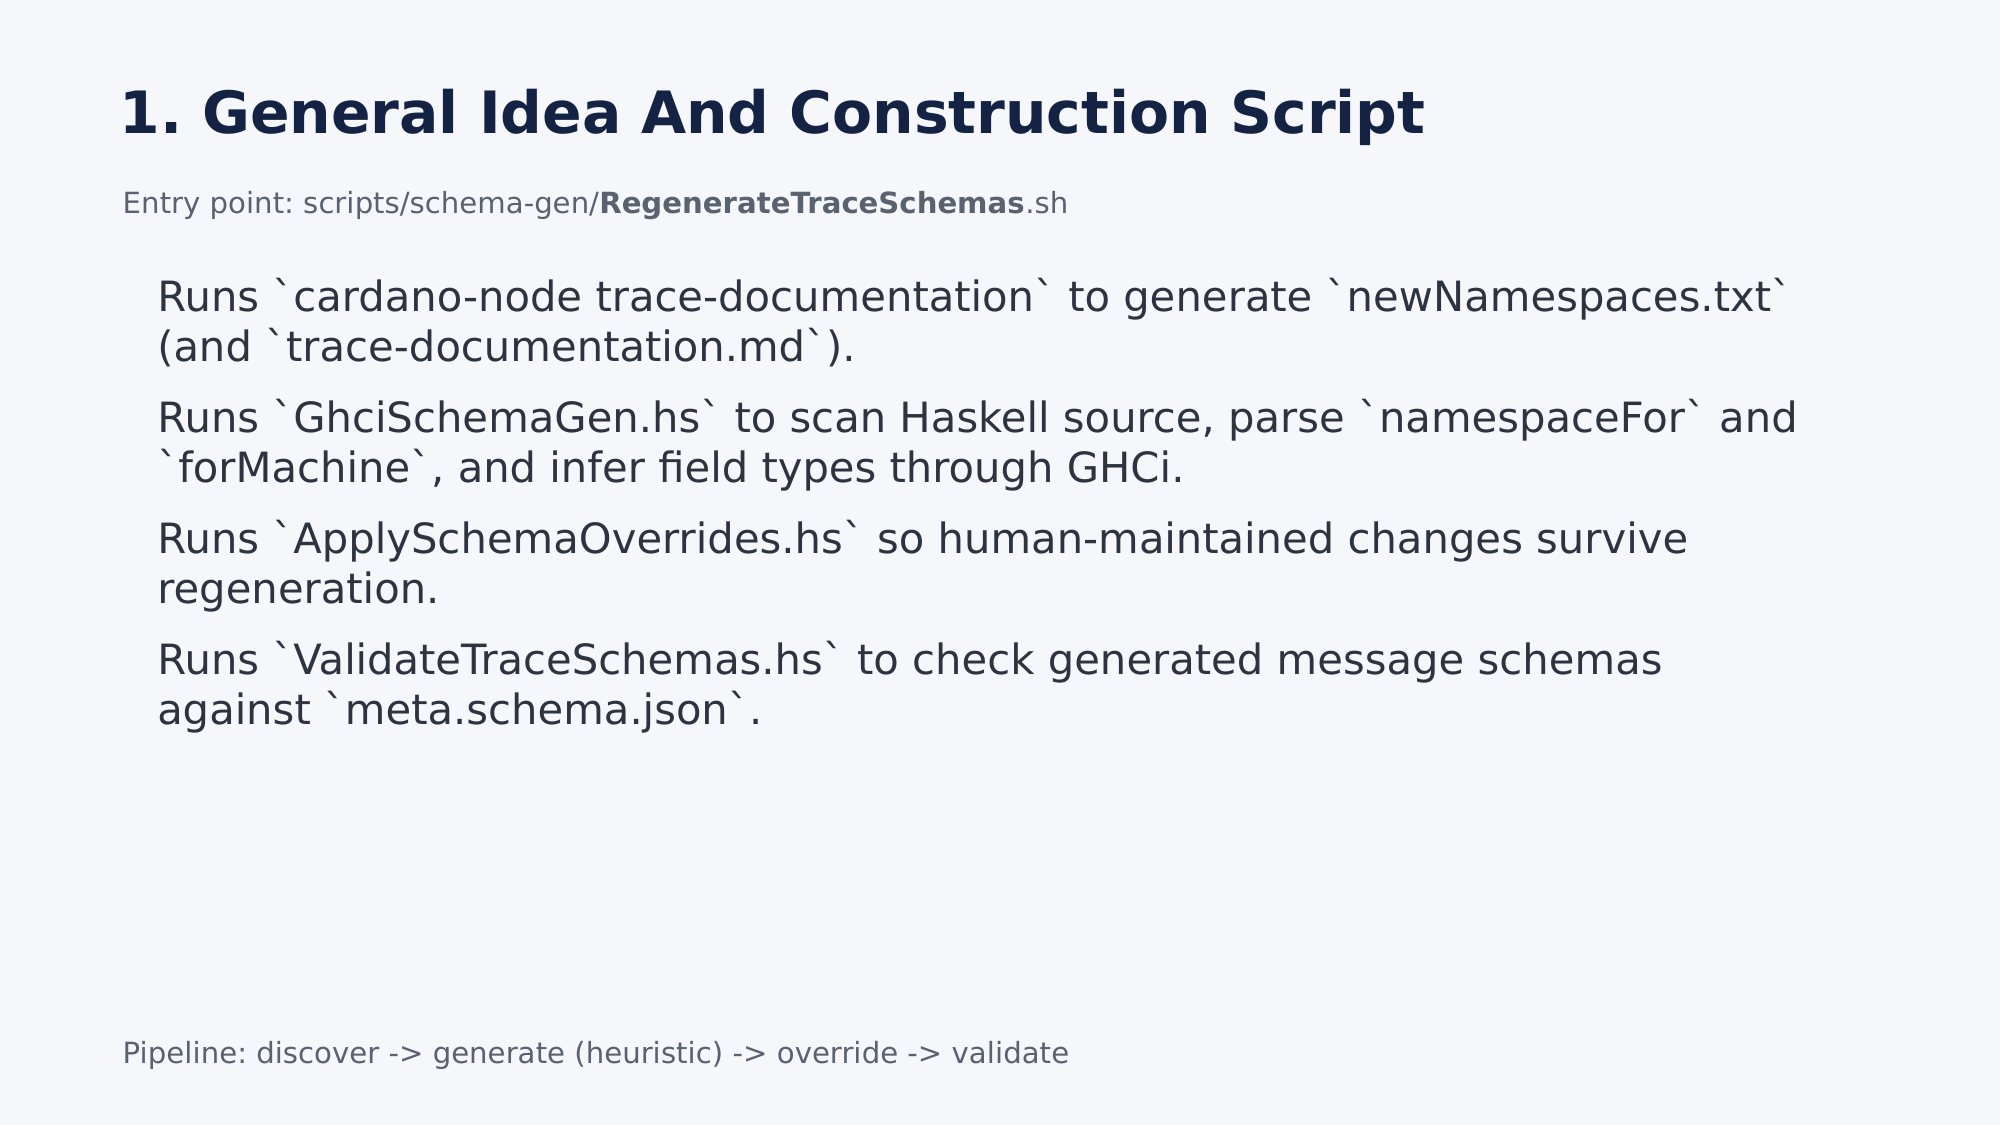

1. General Idea And Construction Script
Entry point: scripts/schema-gen/RegenerateTraceSchemas.sh
Runs `cardano-node trace-documentation` to generate `newNamespaces.txt` (and `trace-documentation.md`).
Runs `GhciSchemaGen.hs` to scan Haskell source, parse `namespaceFor` and `forMachine`, and infer field types through GHCi.
Runs `ApplySchemaOverrides.hs` so human-maintained changes survive regeneration.
Runs `ValidateTraceSchemas.hs` to check generated message schemas against `meta.schema.json`.
Pipeline: discover -> generate (heuristic) -> override -> validate